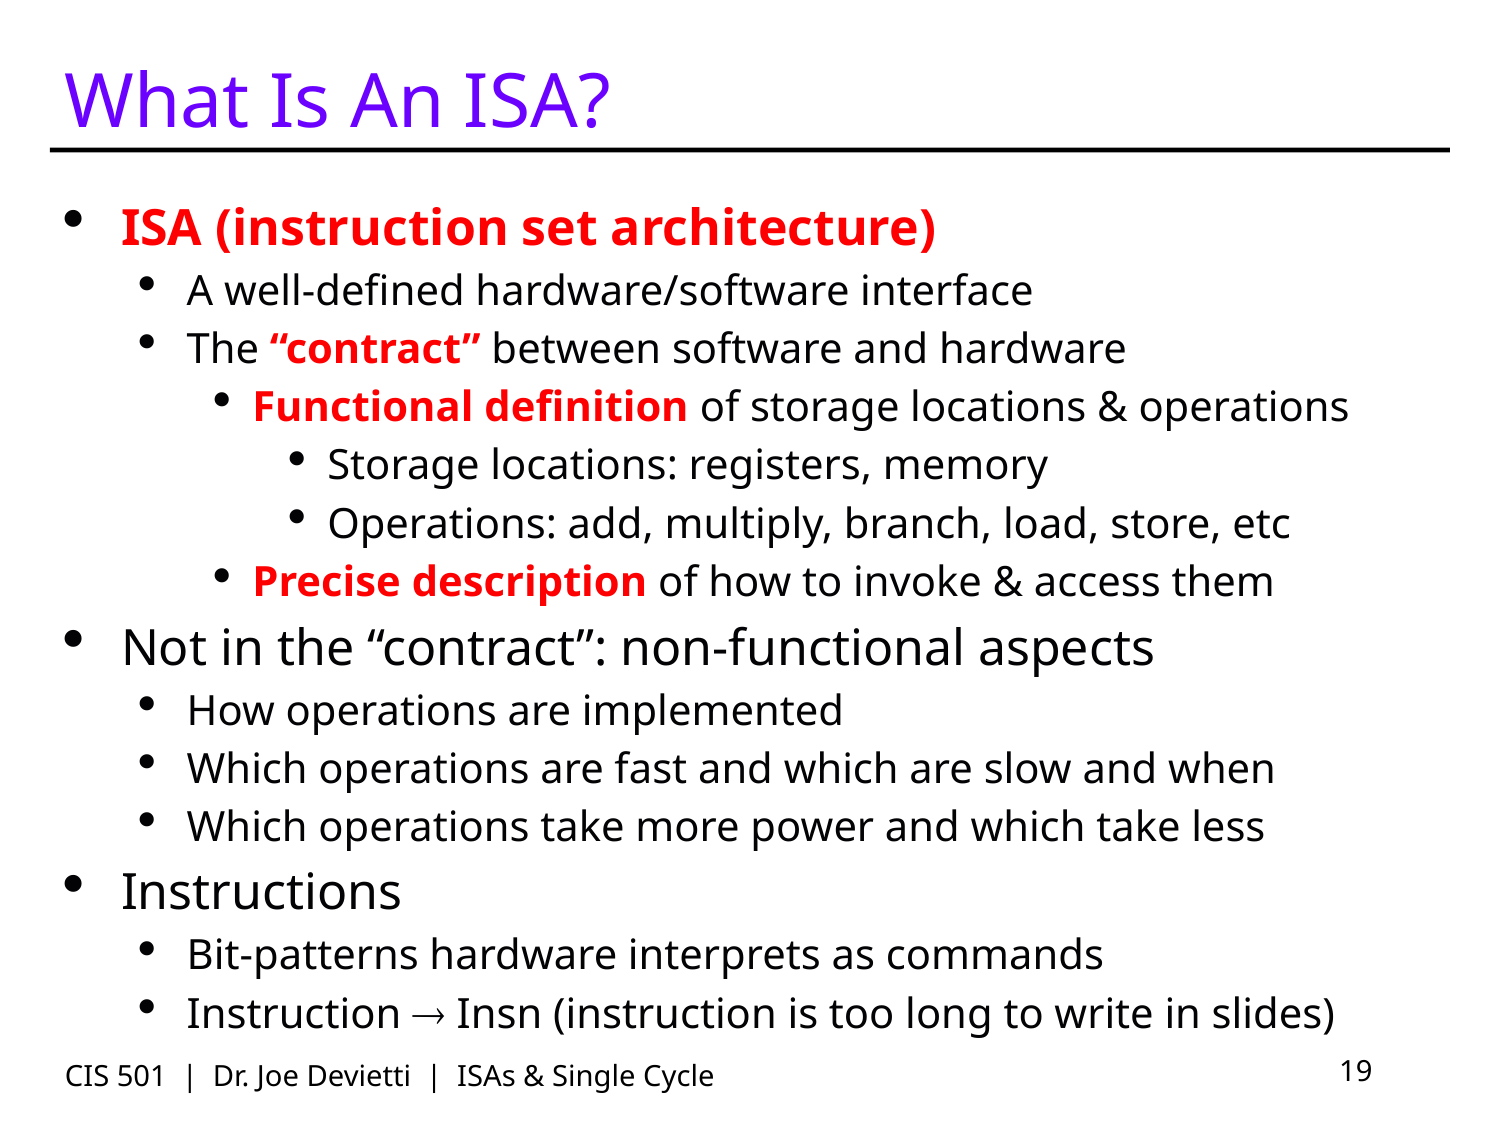

What Is An ISA?
ISA (instruction set architecture)
A well-defined hardware/software interface
The “contract” between software and hardware
Functional definition of storage locations & operations
Storage locations: registers, memory
Operations: add, multiply, branch, load, store, etc
Precise description of how to invoke & access them
Not in the “contract”: non-functional aspects
How operations are implemented
Which operations are fast and which are slow and when
Which operations take more power and which take less
Instructions
Bit-patterns hardware interprets as commands
Instruction  Insn (instruction is too long to write in slides)
CIS 501 | Dr. Joe Devietti | ISAs & Single Cycle